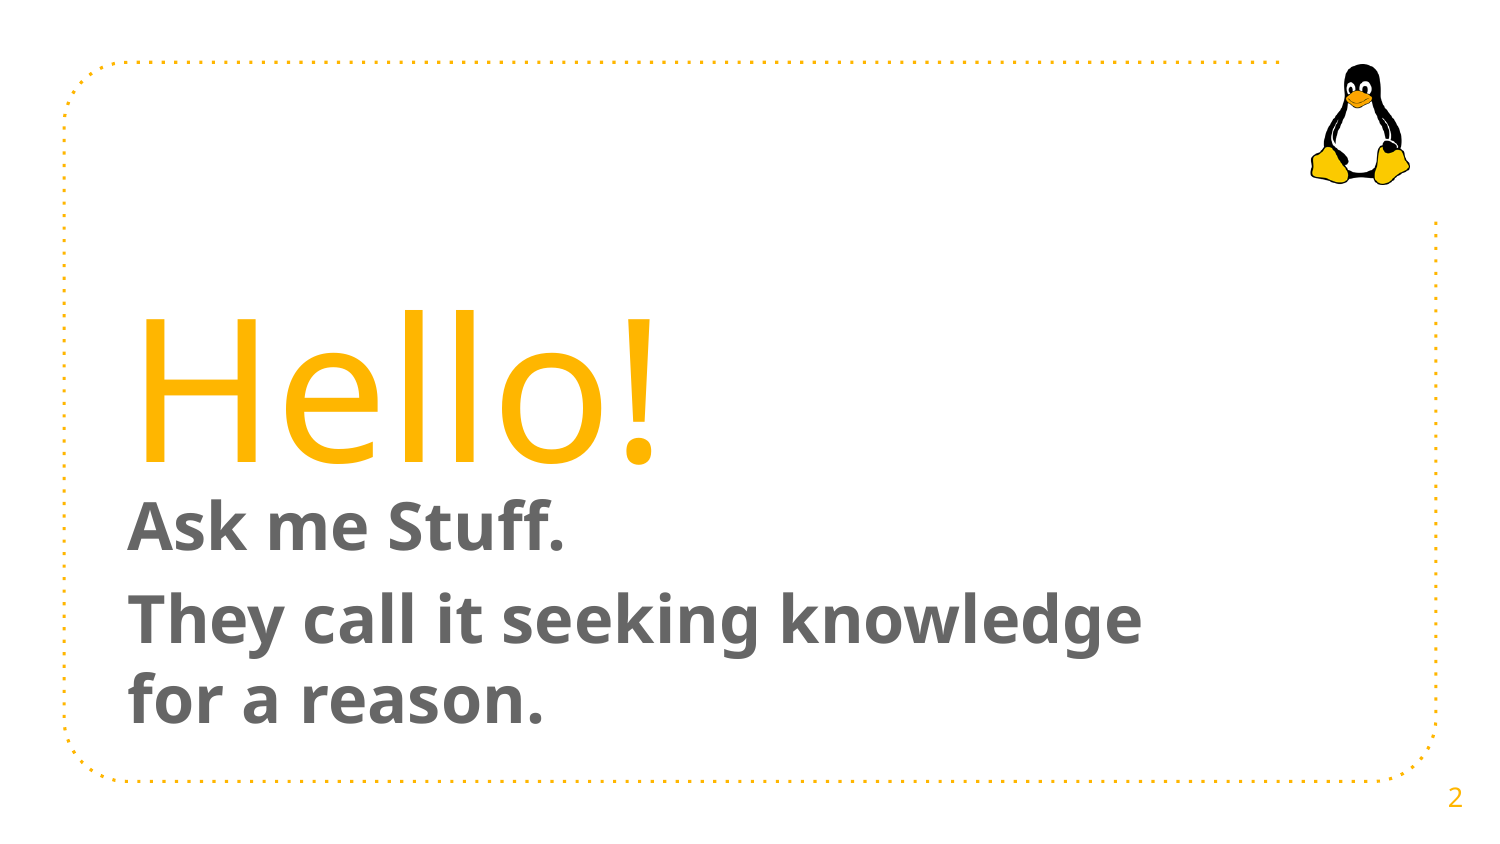

# Hello!
Ask me Stuff.
They call it seeking knowledge for a reason.